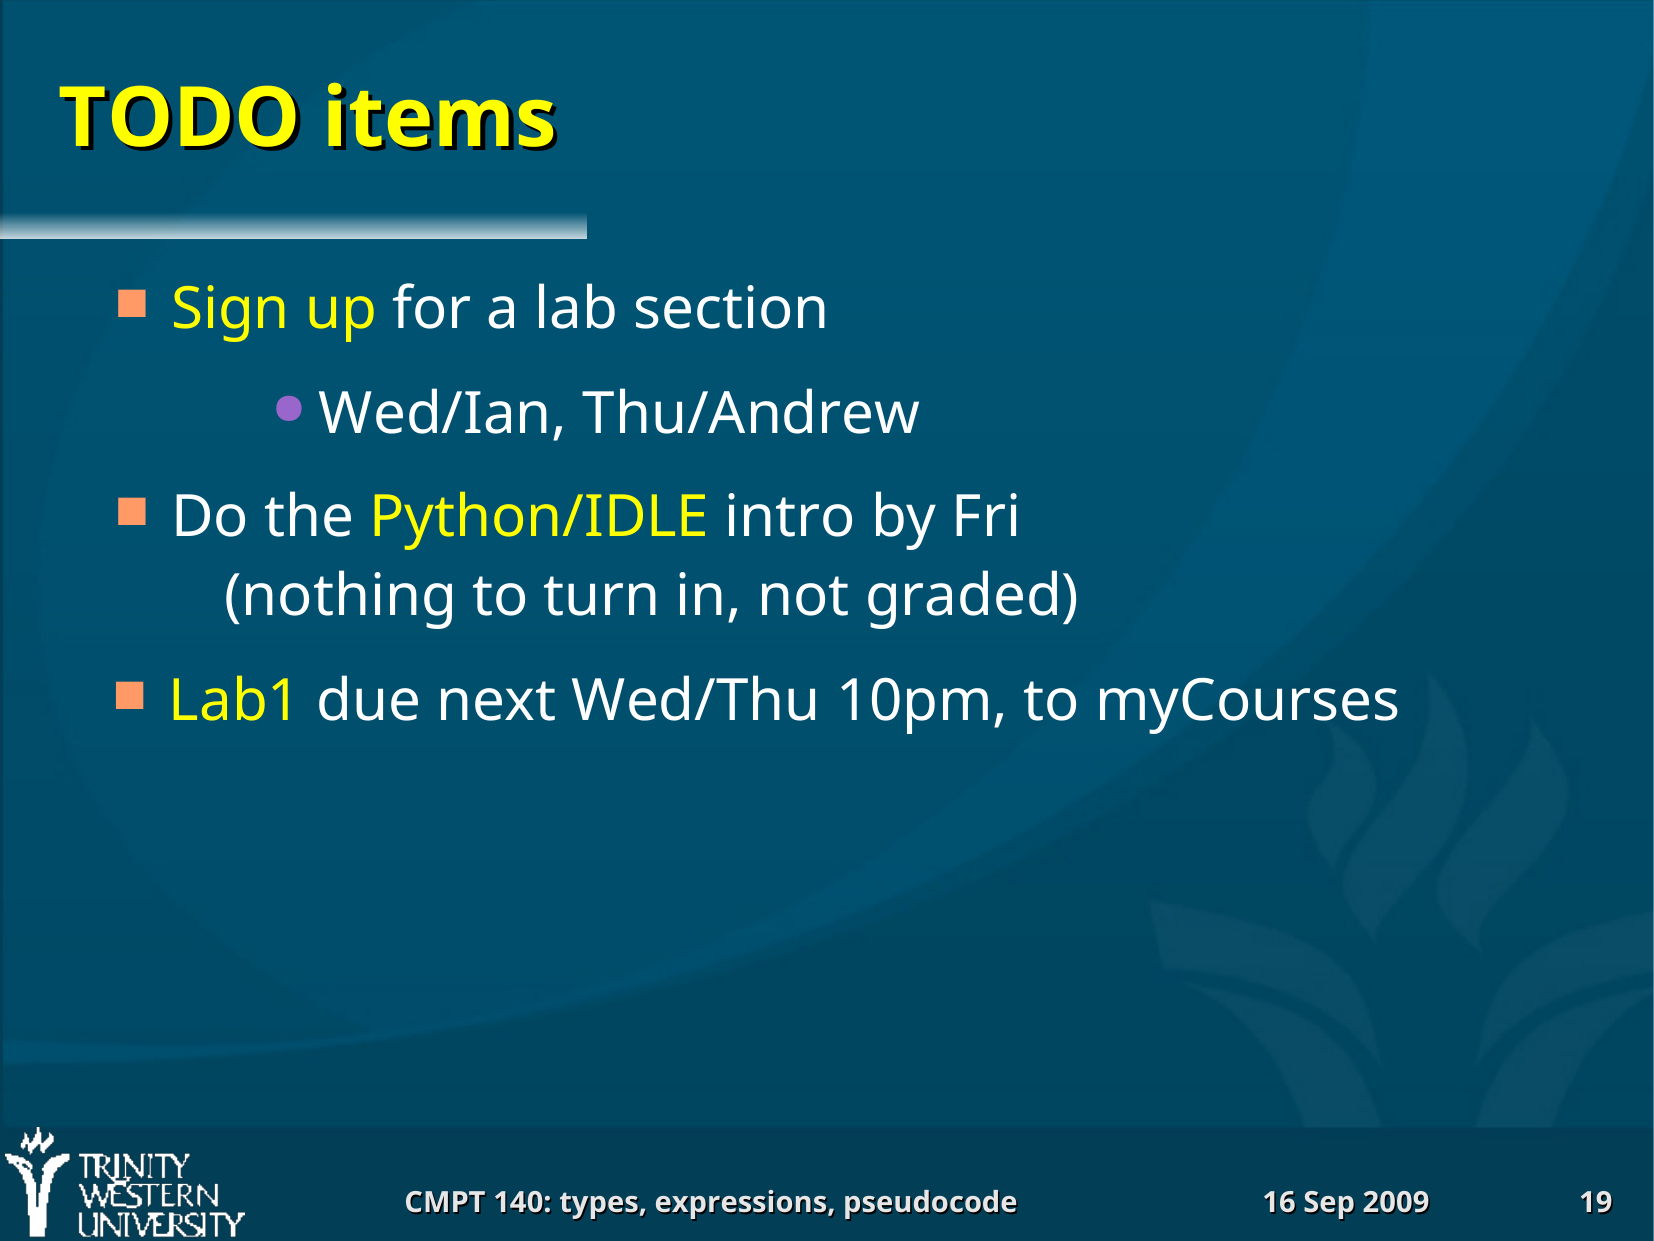

# TODO items
Sign up for a lab section
Wed/Ian, Thu/Andrew
Do the Python/IDLE intro by Fri
(nothing to turn in, not graded)
Lab1 due next Wed/Thu 10pm, to myCourses
CMPT 140: types, expressions, pseudocode
16 Sep 2009
19